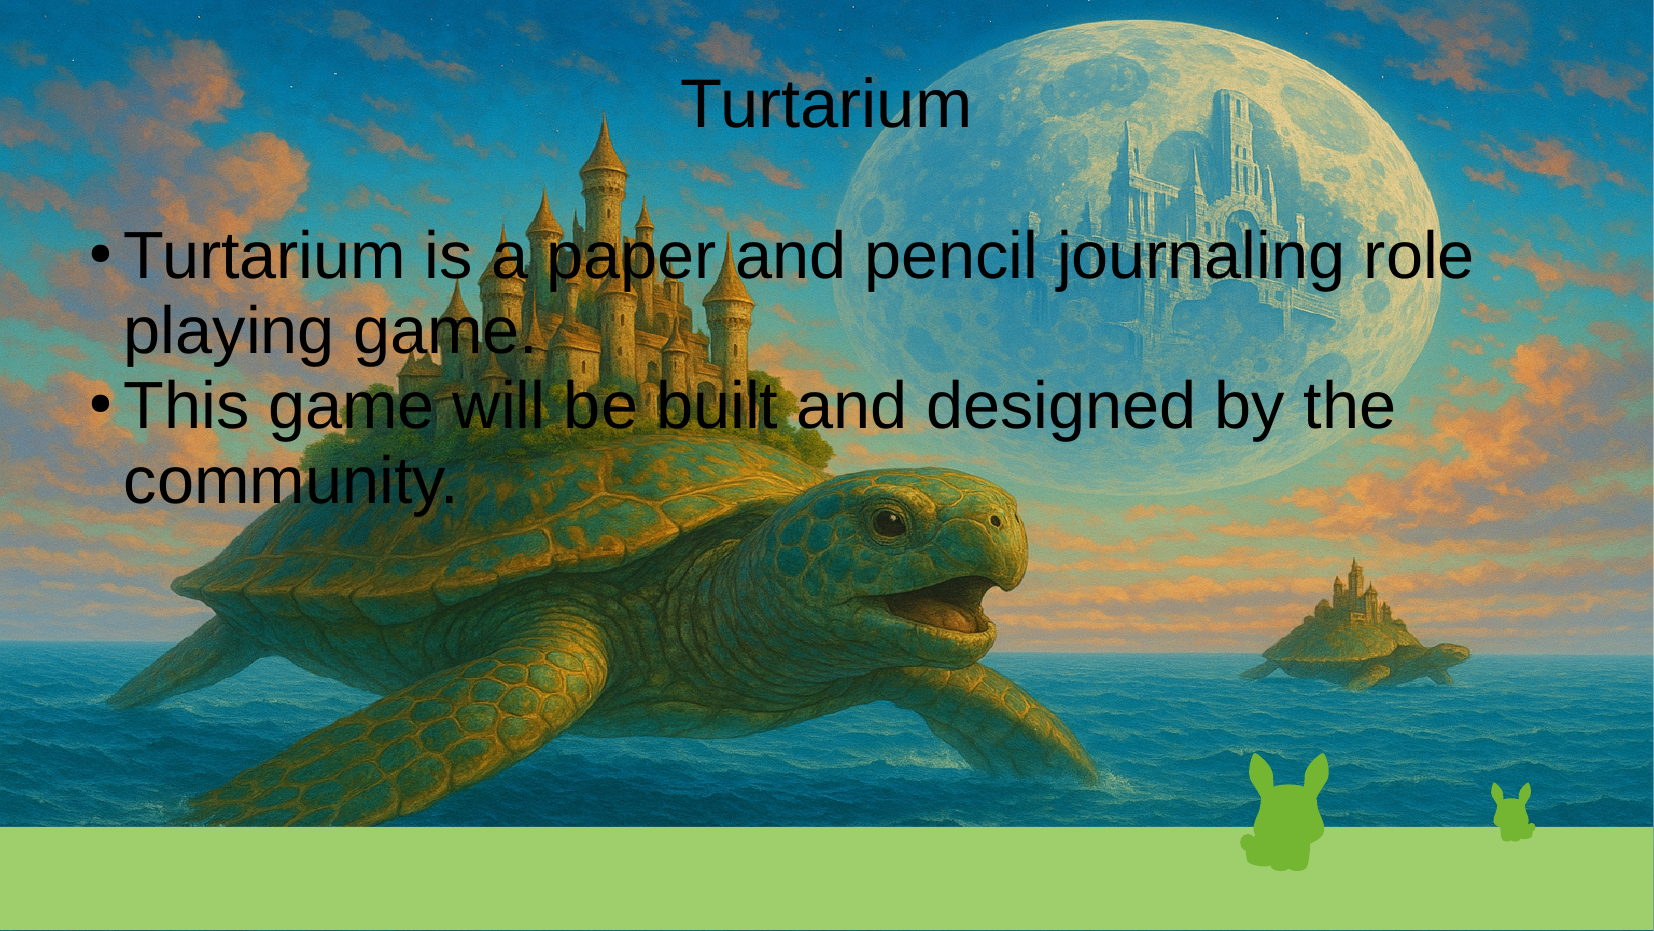

# Turtarium
Turtarium is a paper and pencil journaling role playing game.
This game will be built and designed by the community.